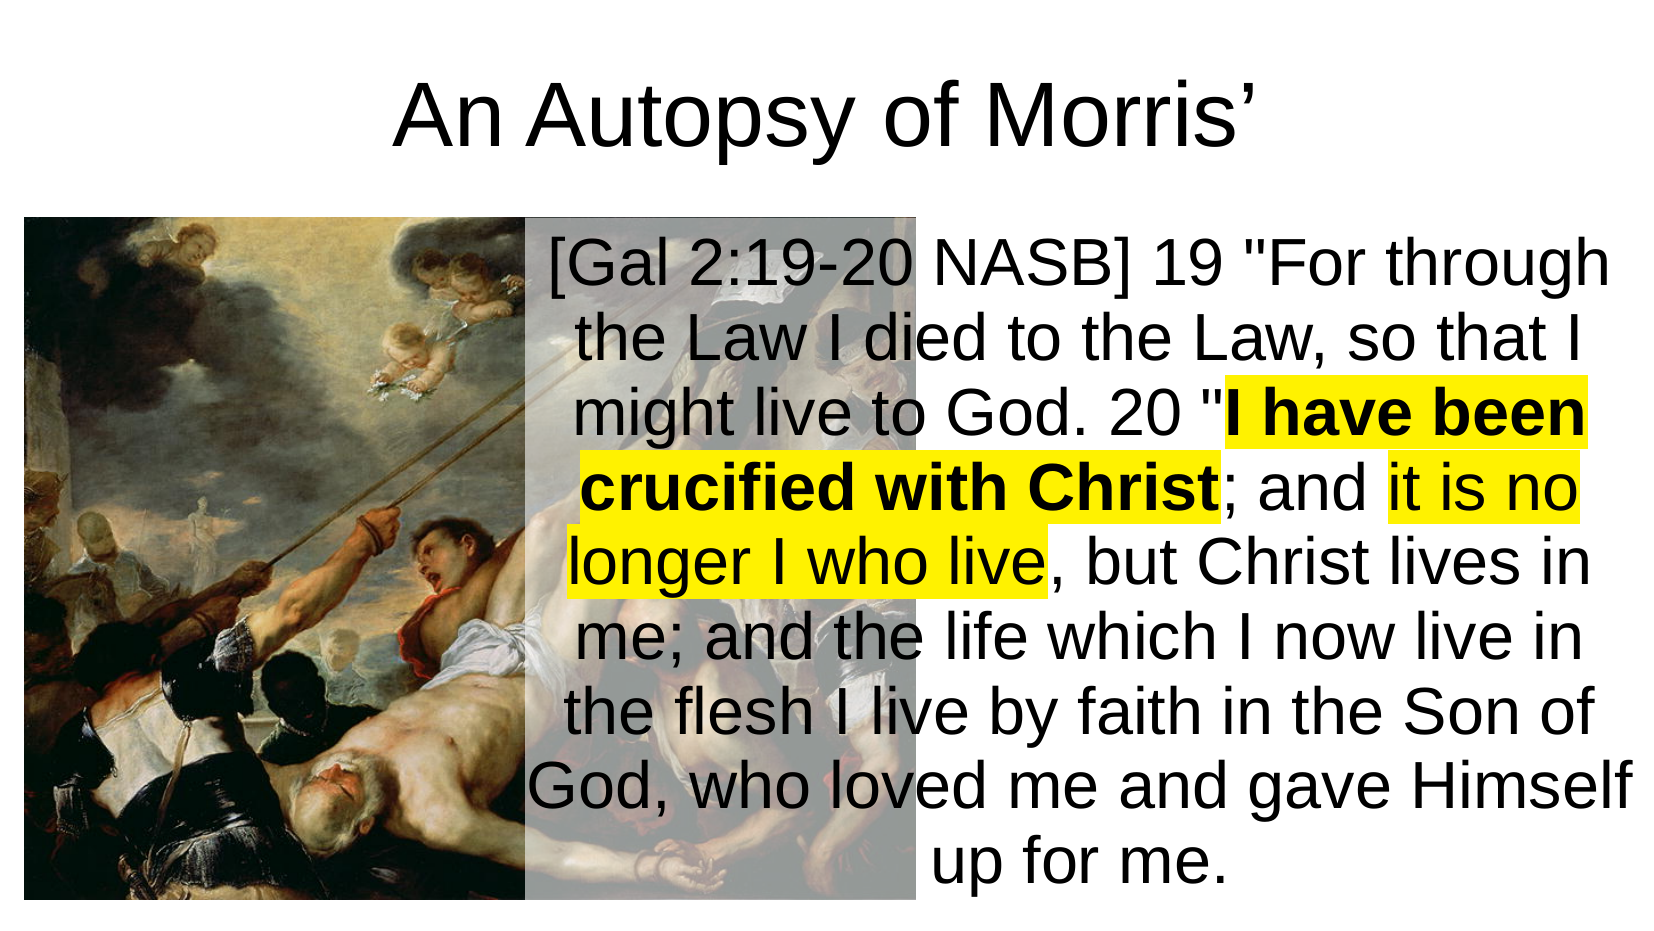

# An Autopsy of Morris’
[Gal 2:19-20 NASB] 19 "For through the Law I died to the Law, so that I might live to God. 20 "I have been crucified with Christ; and it is no longer I who live, but Christ lives in me; and the life which I now live in the flesh I live by faith in the Son of God, who loved me and gave Himself up for me.